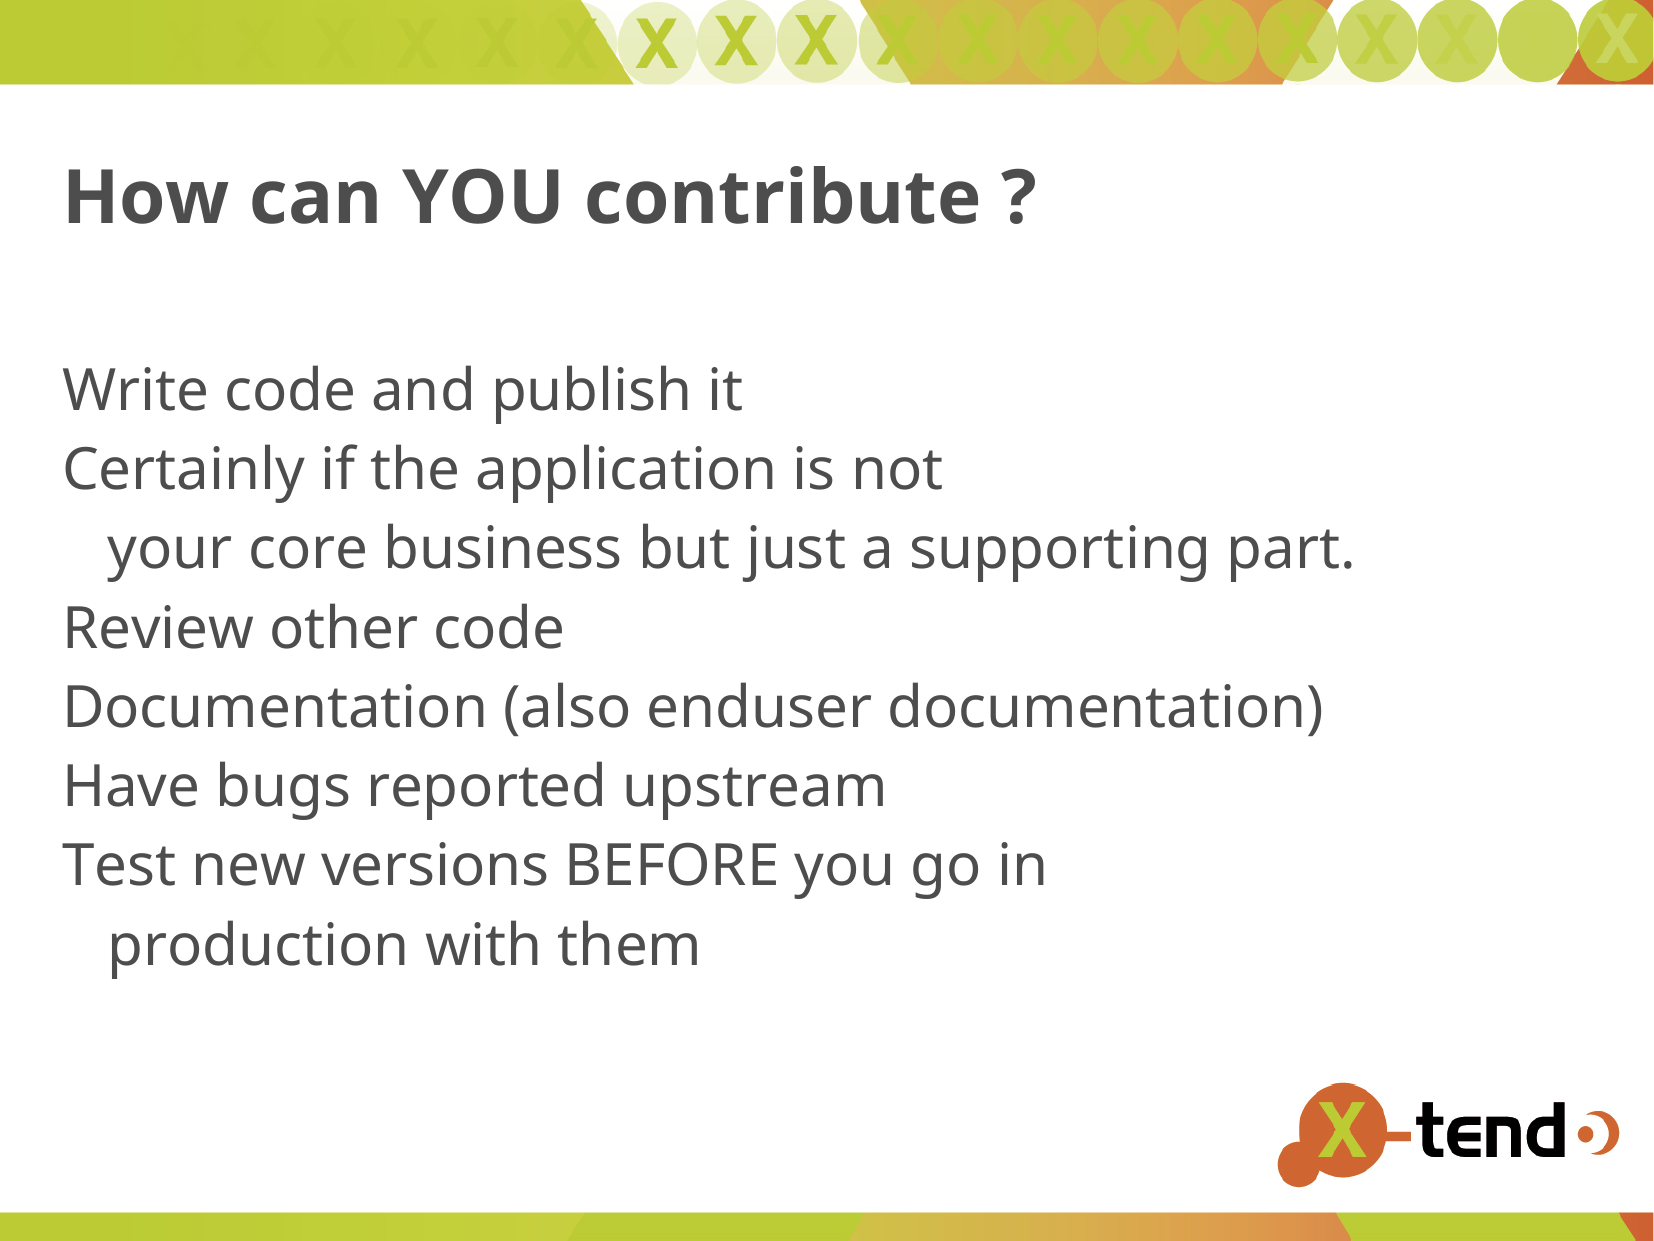

How can YOU contribute ?
Write code and publish it
Certainly if the application is not
 your core business but just a supporting part.
Review other code
Documentation (also enduser documentation)
Have bugs reported upstream
Test new versions BEFORE you go in
 production with them
#